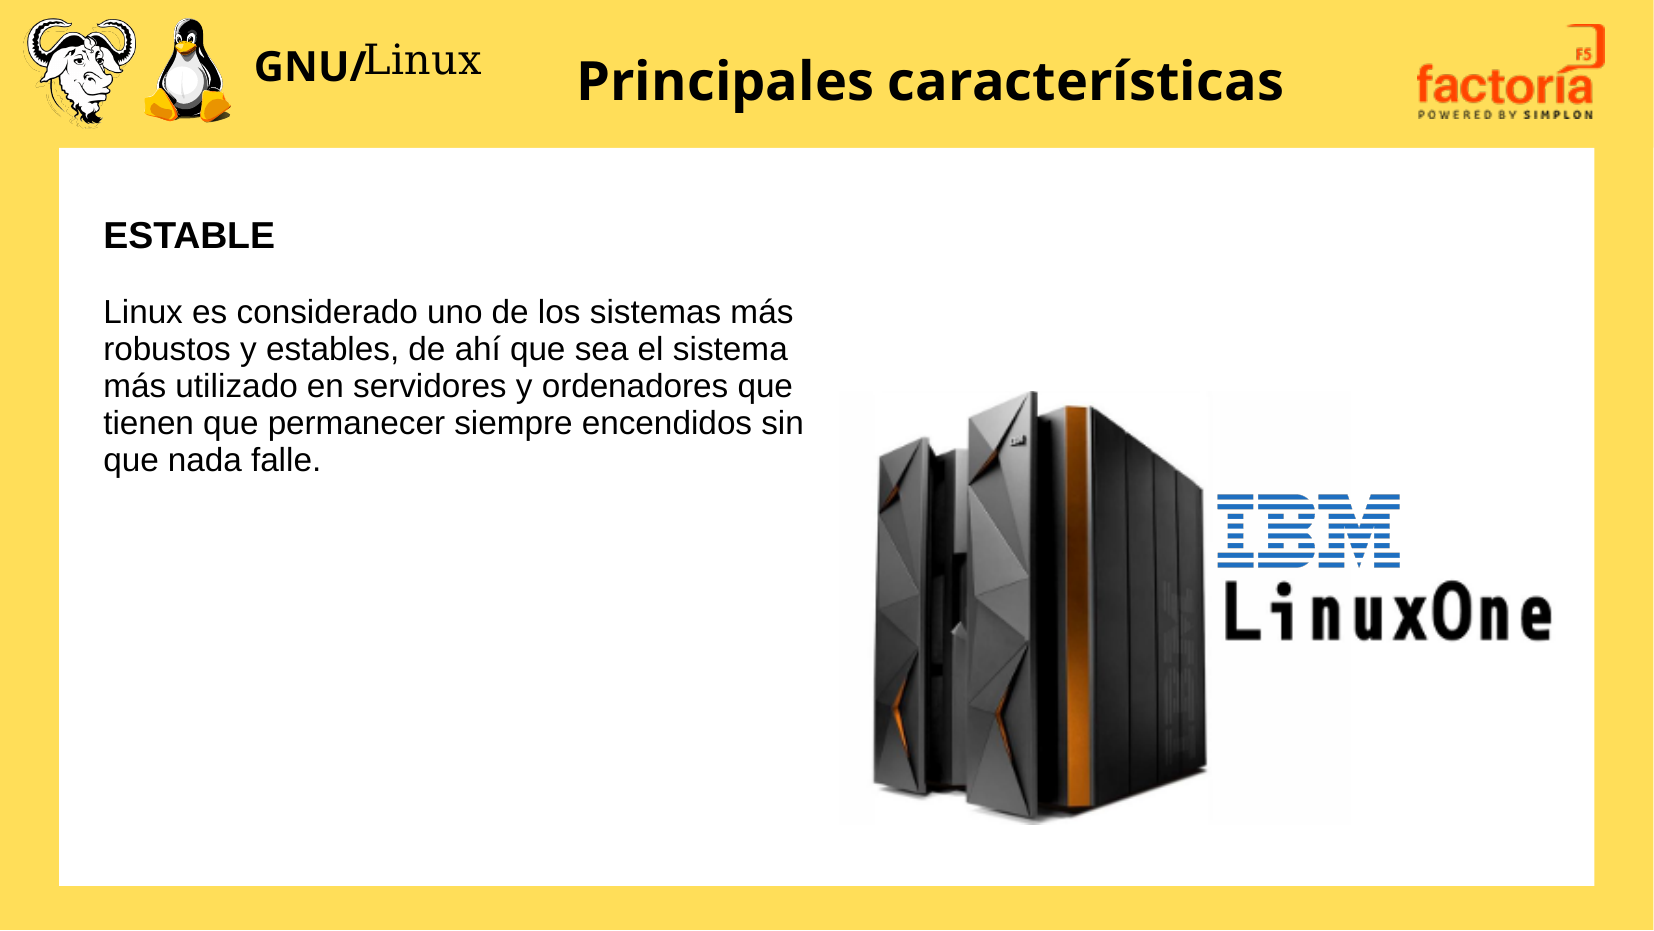

GNU/
Principales características
# Linux
ESTABLE
Linux es considerado uno de los sistemas más robustos y estables, de ahí que sea el sistema más utilizado en servidores y ordenadores que tienen que permanecer siempre encendidos sin que nada falle.